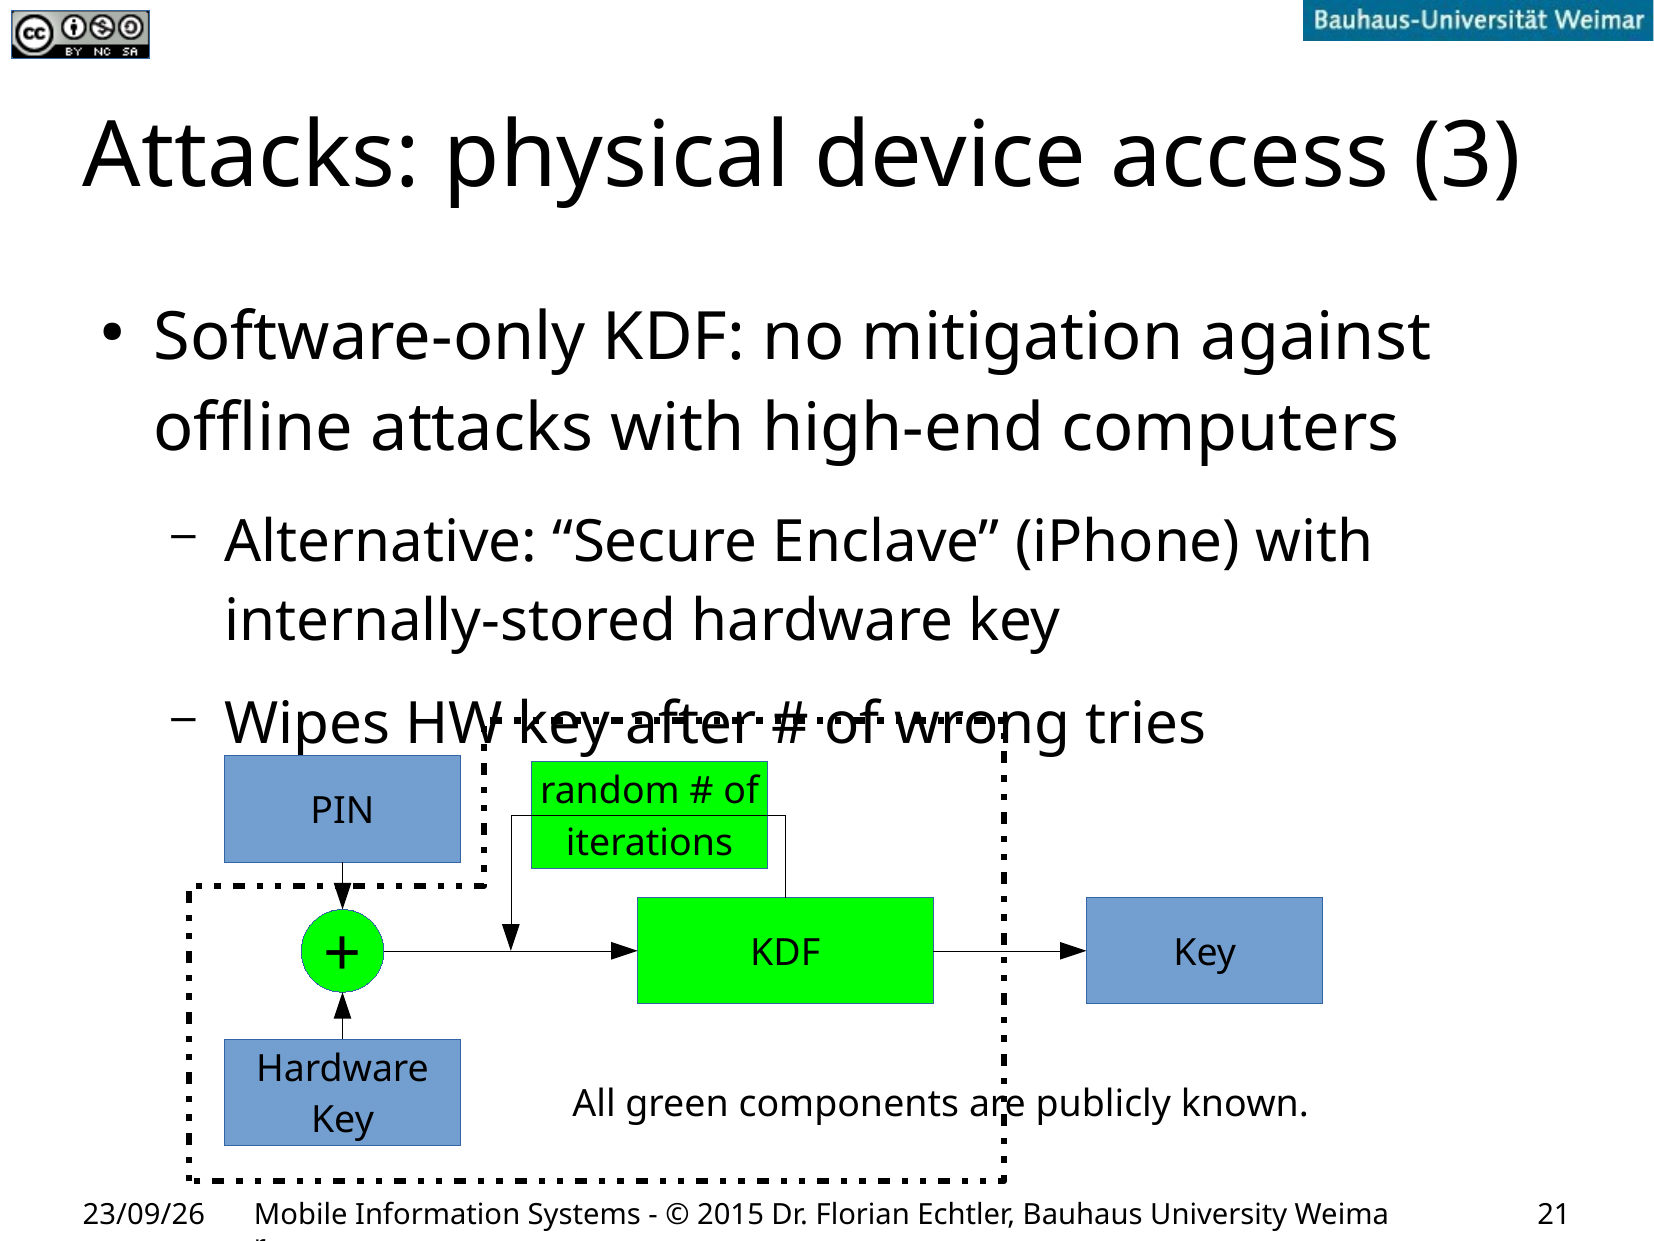

# Attacks: physical device access (3)
Software-only KDF: no mitigation against offline attacks with high-end computers
Alternative: “Secure Enclave” (iPhone) with internally-stored hardware key
Wipes HW key after # of wrong tries
PIN
random # of
iterations
KDF
Key
+
Hardware
Key
All green components are publicly known.
Mobile Information Systems - © 2015 Dr. Florian Echtler, Bauhaus University Weimar
21